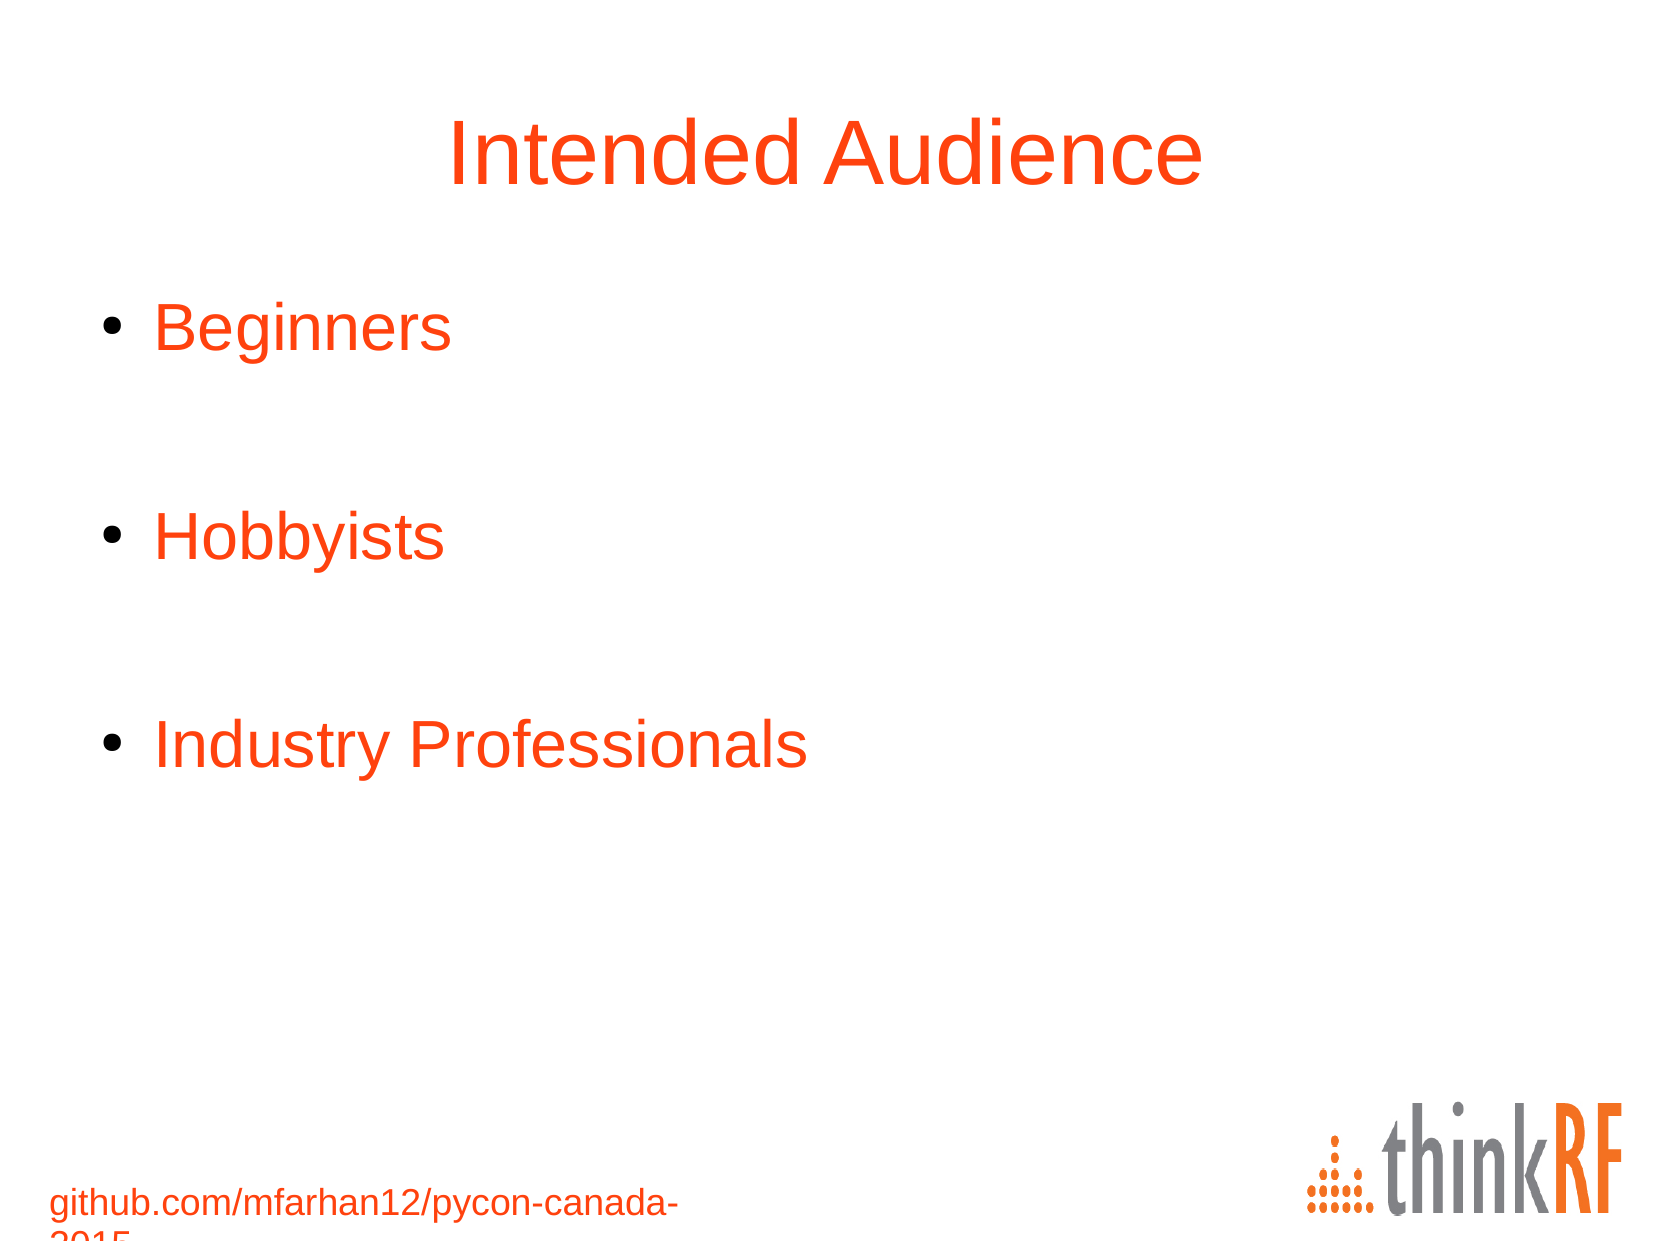

# Intended Audience
Beginners
Hobbyists
Industry Professionals